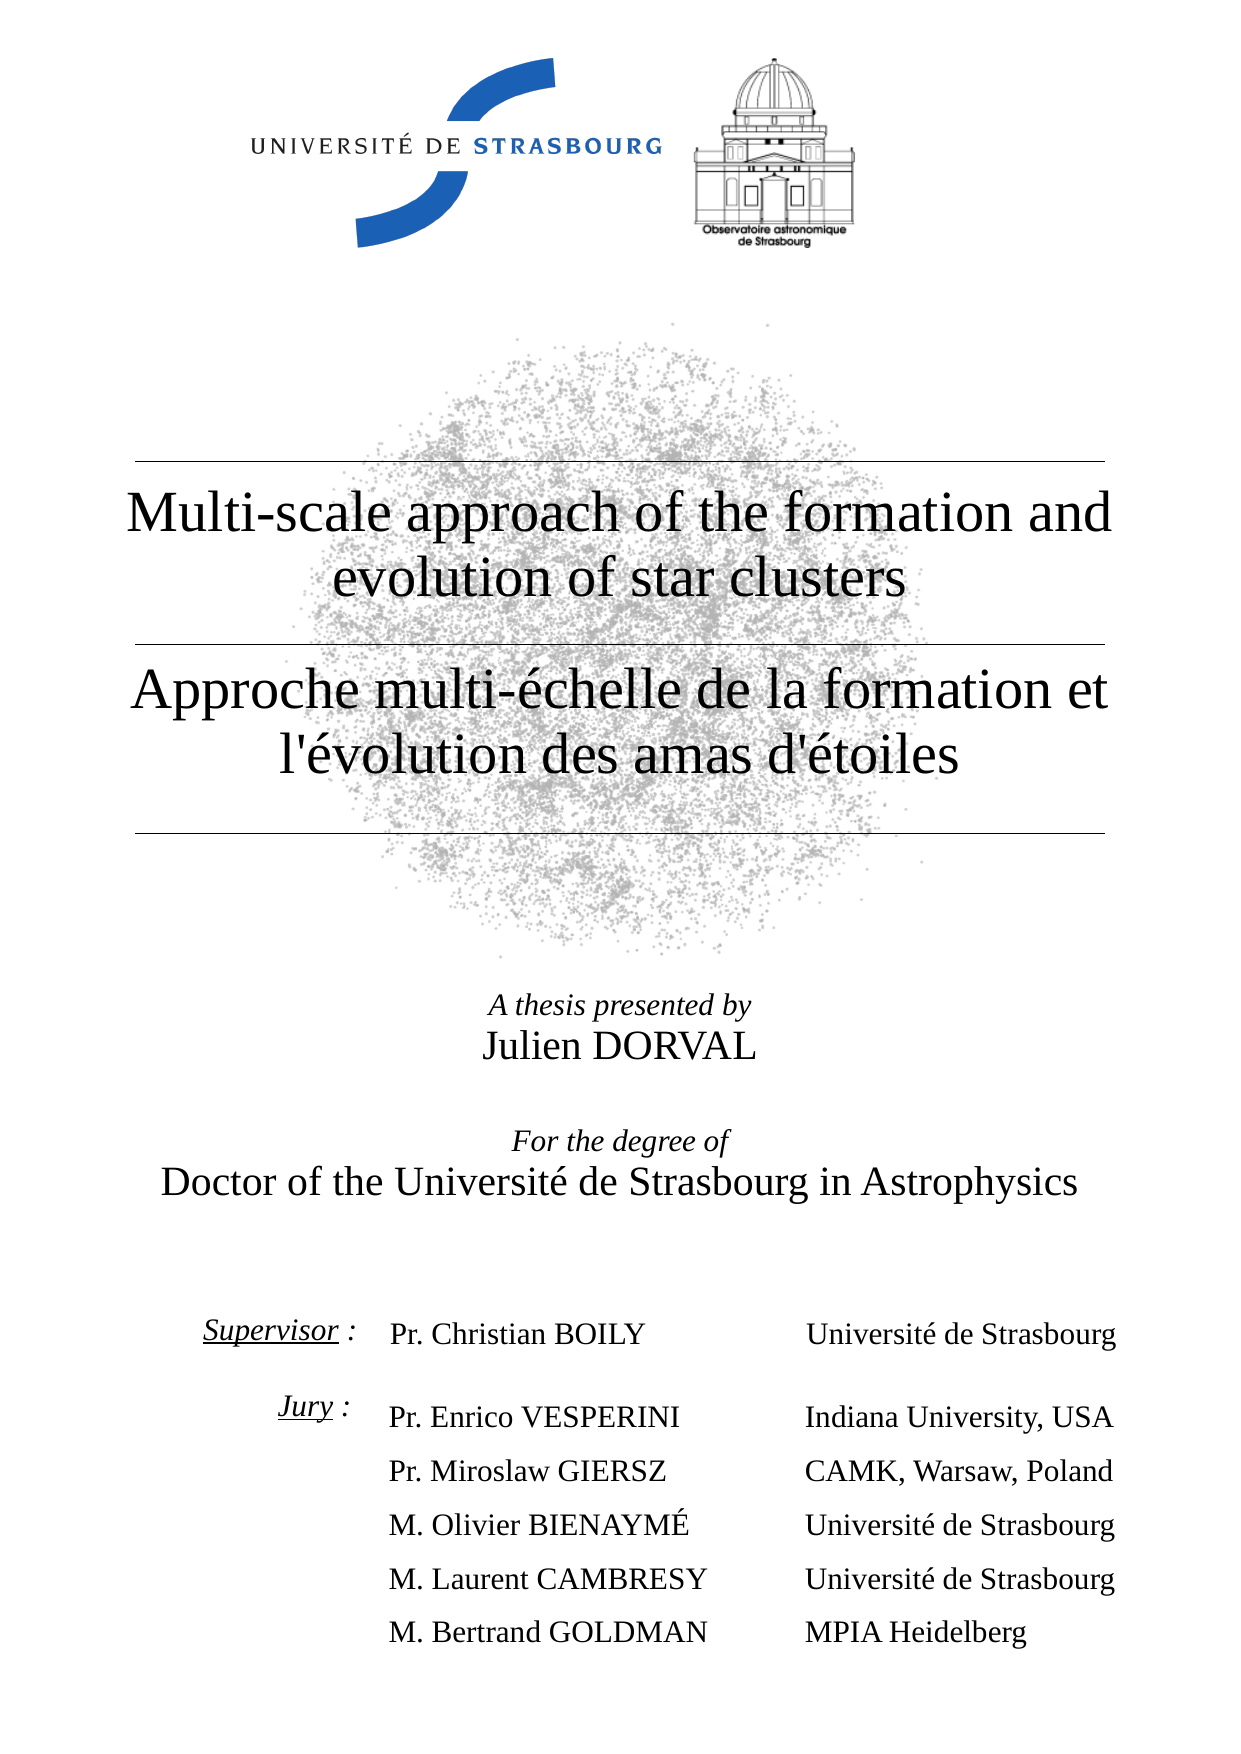

Multi-scale approach of the formation and evolution of star clusters
Approche multi-échelle de la formation et l'évolution des amas d'étoiles
A thesis presented by
Julien DORVAL
For the degree of
Doctor of the Université de Strasbourg in Astrophysics
Supervisor :
| Pr. Christian BOILY | Université de Strasbourg |
| --- | --- |
Jury :
| Pr. Enrico VESPERINI | Indiana University, USA |
| --- | --- |
| Pr. Miroslaw GIERSZ | CAMK, Warsaw, Poland |
| M. Olivier BIENAYMÉ | Université de Strasbourg |
| M. Laurent CAMBRESY | Université de Strasbourg |
| M. Bertrand GOLDMAN | MPIA Heidelberg |